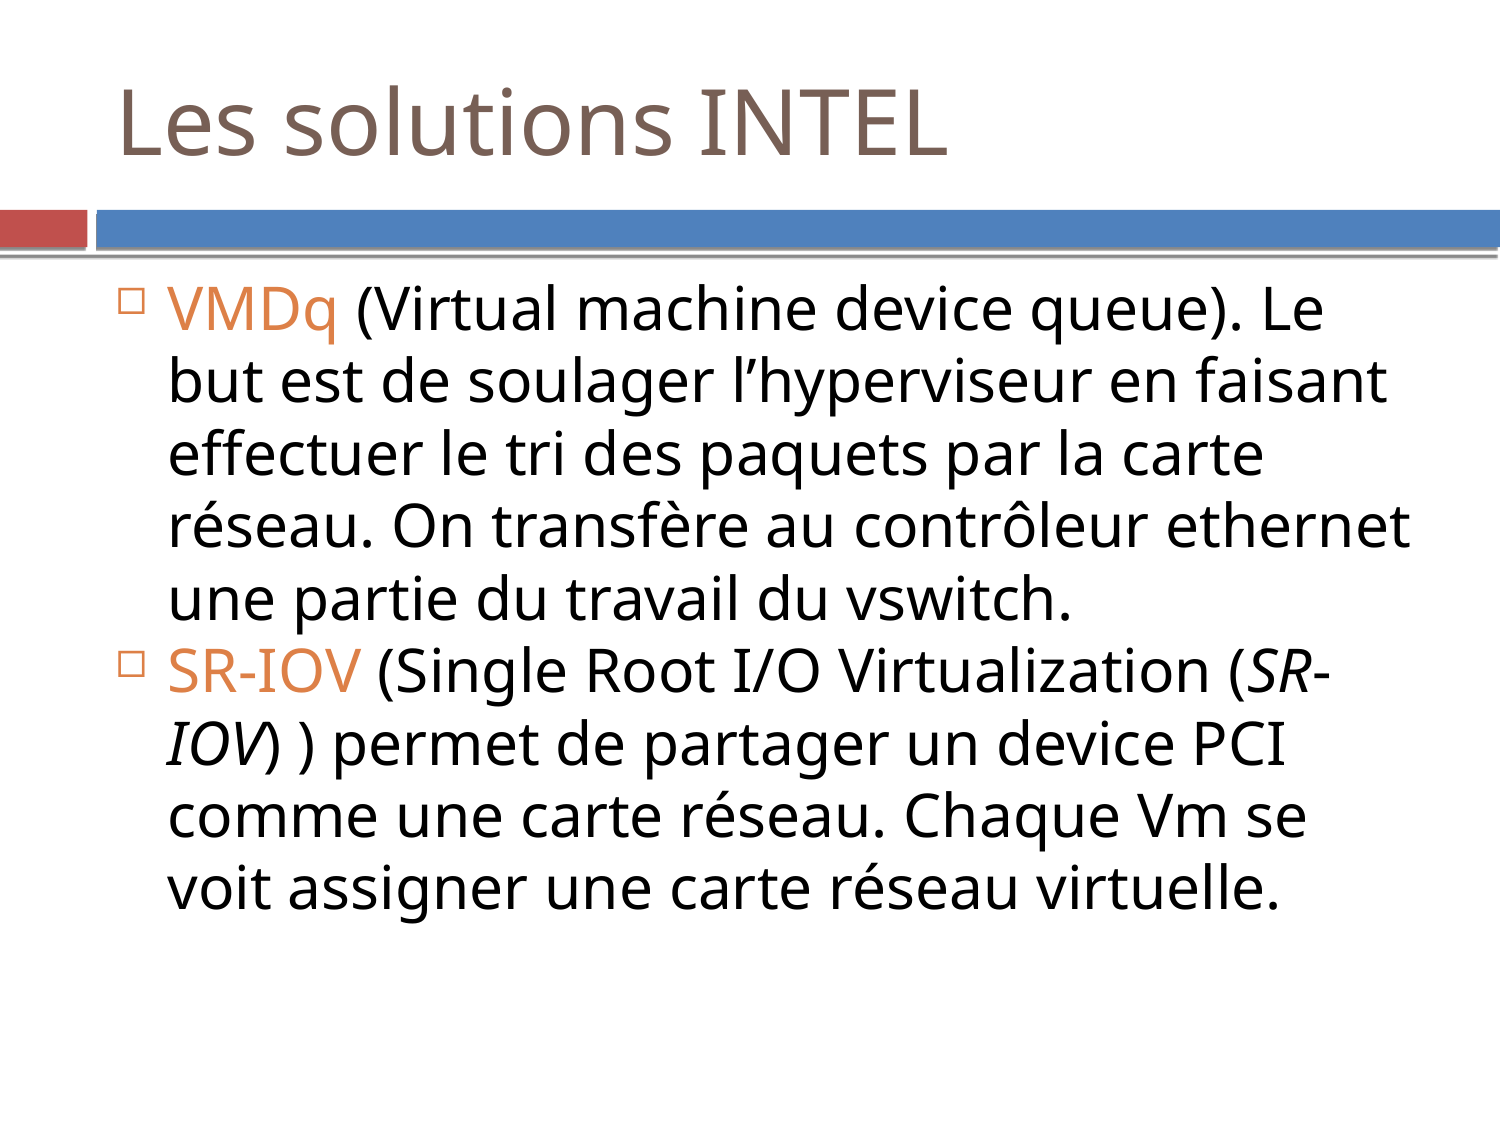

Les solutions INTEL
VMDq (Virtual machine device queue). Le but est de soulager l’hyperviseur en faisant effectuer le tri des paquets par la carte réseau. On transfère au contrôleur ethernet une partie du travail du vswitch.
SR-IOV (Single Root I/O Virtualization (SR-IOV) ) permet de partager un device PCI comme une carte réseau. Chaque Vm se voit assigner une carte réseau virtuelle.